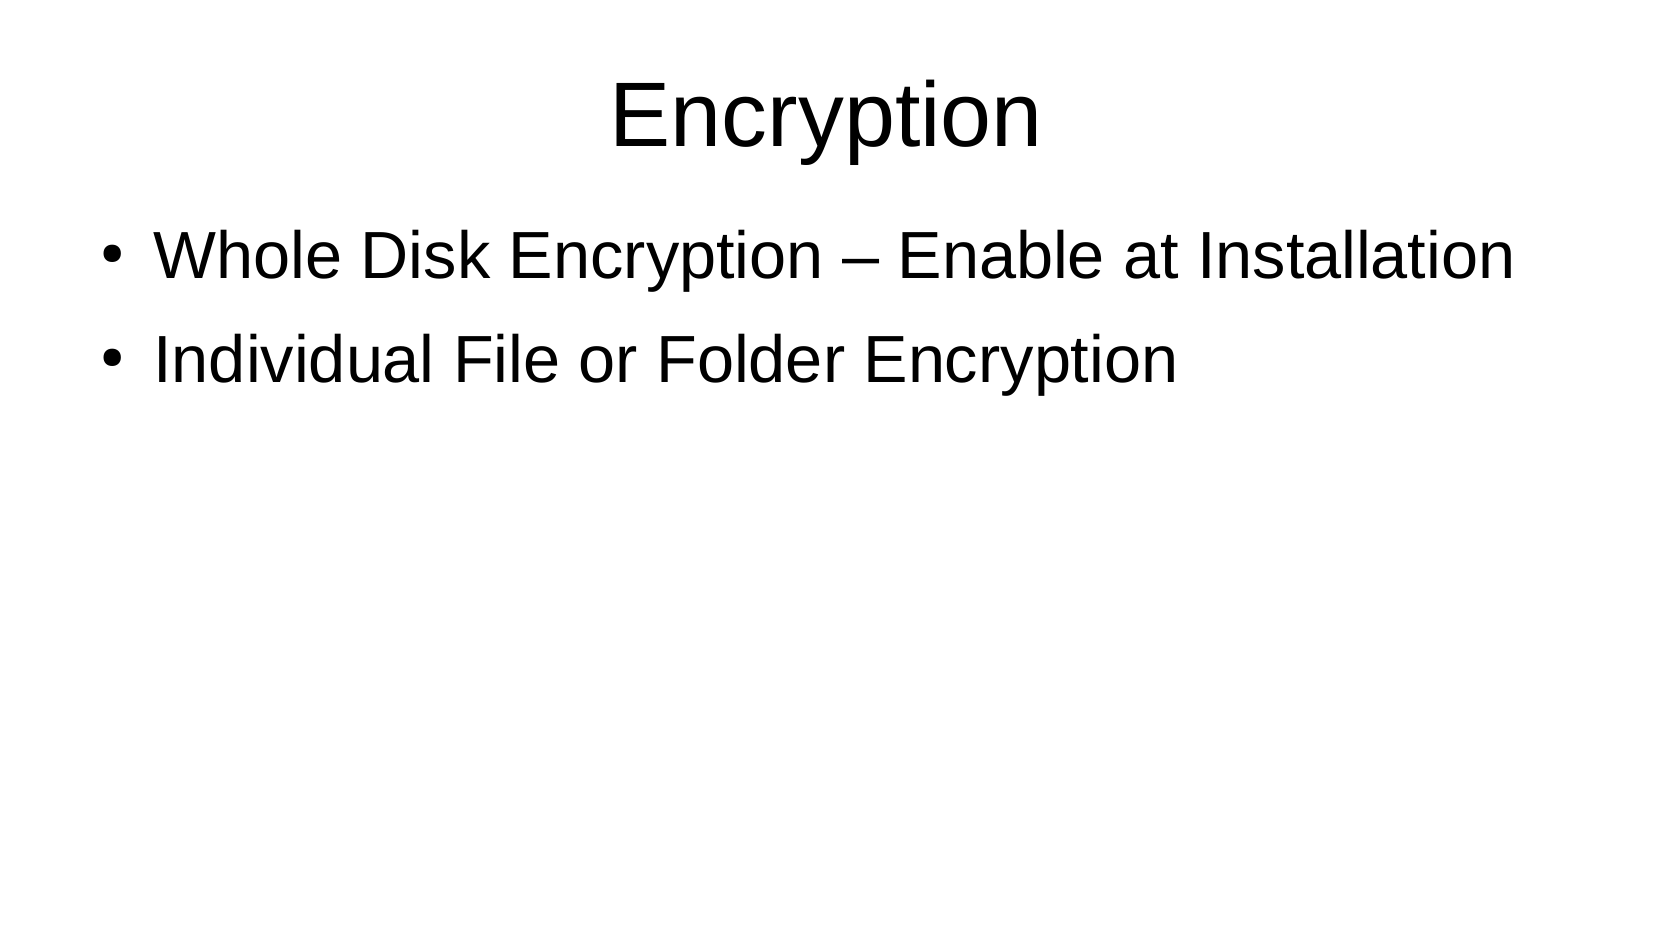

# Encryption
Whole Disk Encryption – Enable at Installation
Individual File or Folder Encryption